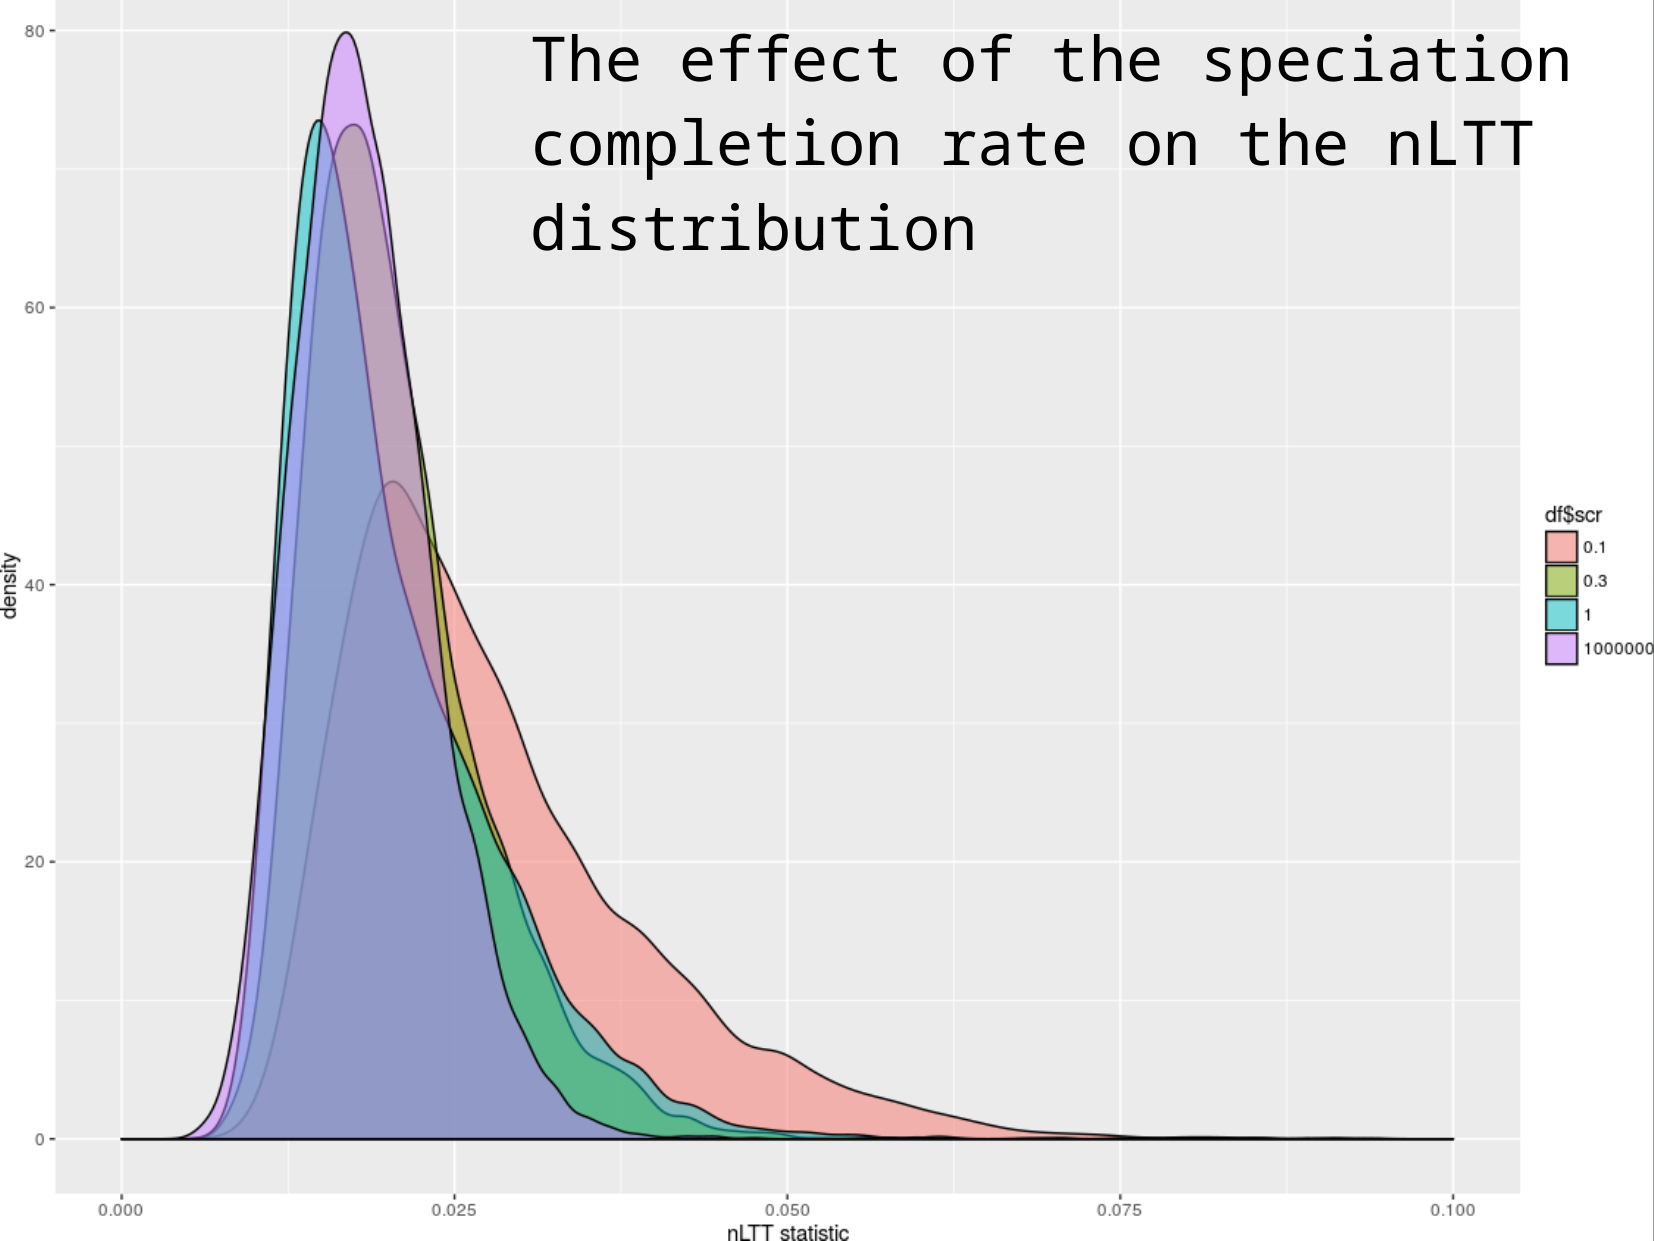

# The effect of the speciation completion rate on the nLTT distribution